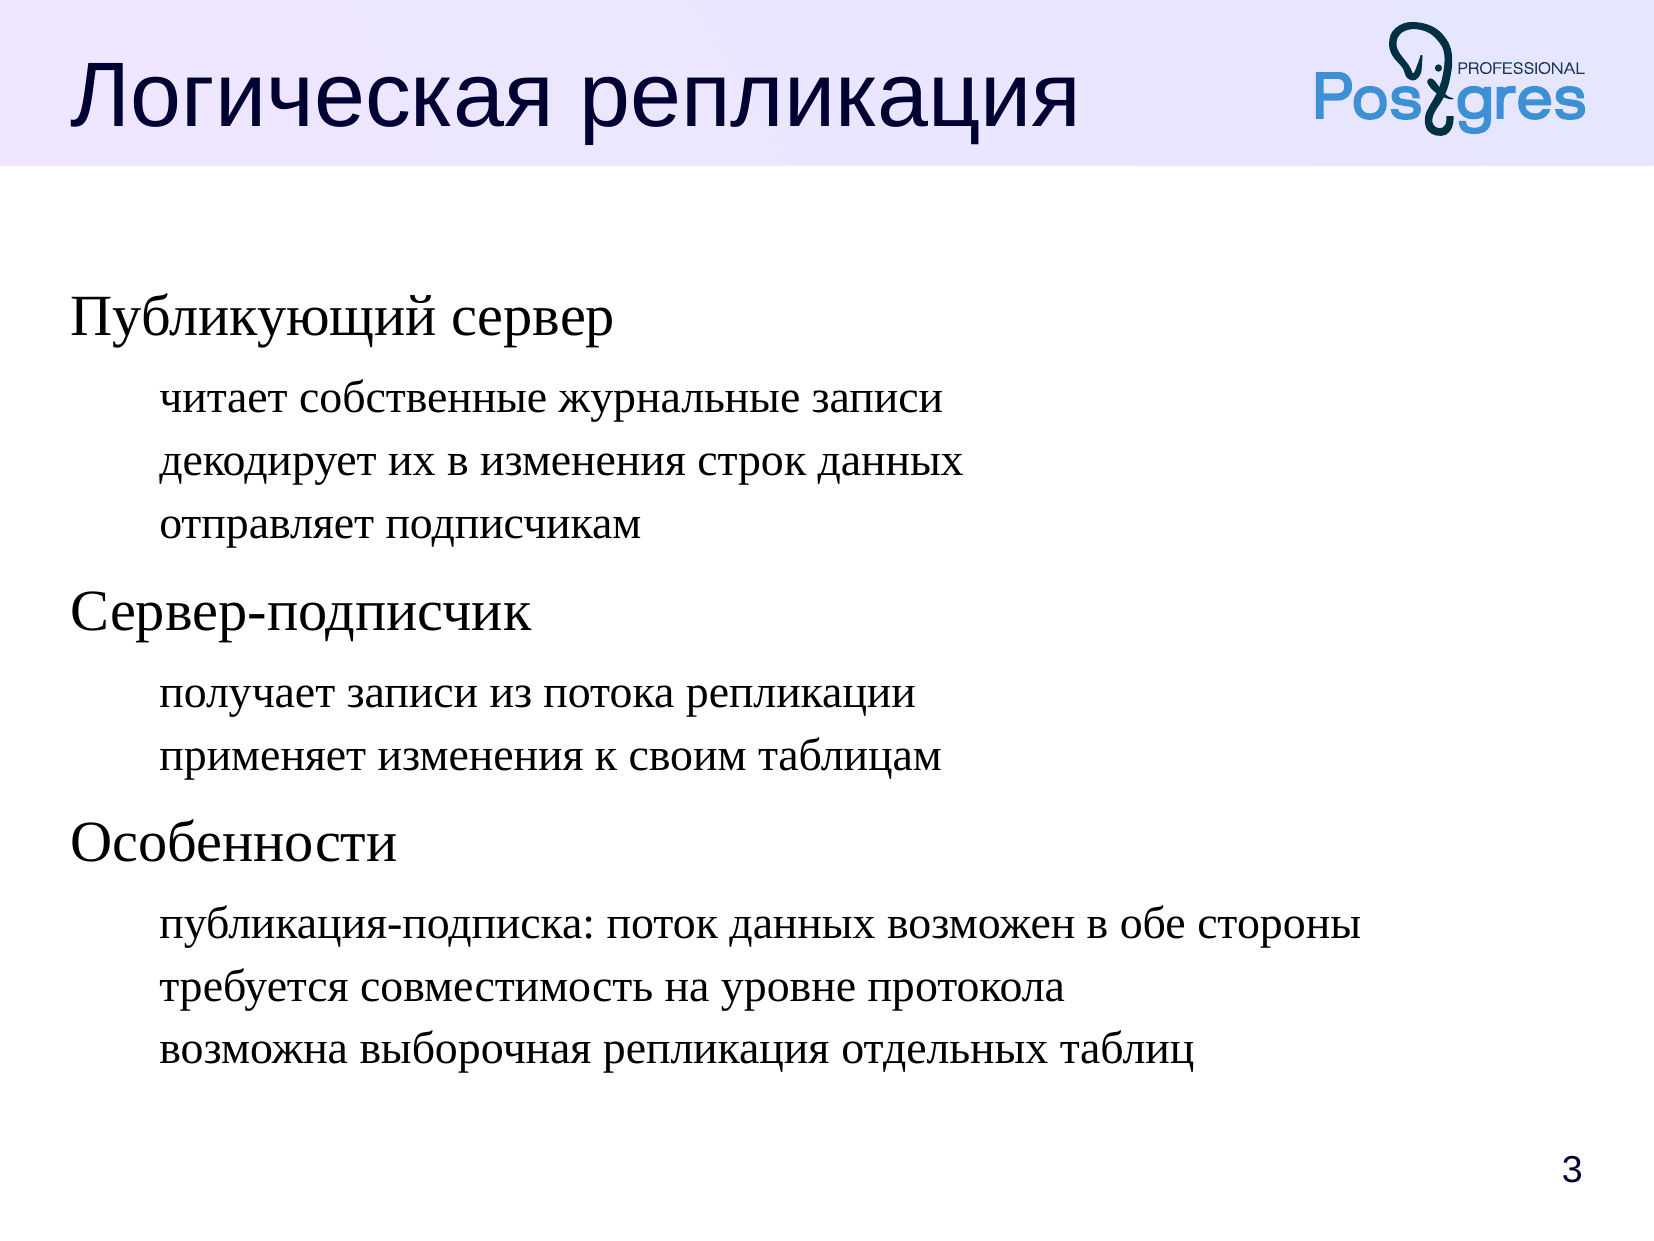

# Логическая репликация
Публикующий сервер
читает собственные журнальные записи
декодирует их в изменения строк данных
отправляет подписчикам
Сервер-подписчик
получает записи из потока репликации
применяет изменения к своим таблицам
Особенности
публикация-подписка: поток данных возможен в обе стороны
требуется совместимость на уровне протокола
возможна выборочная репликация отдельных таблиц